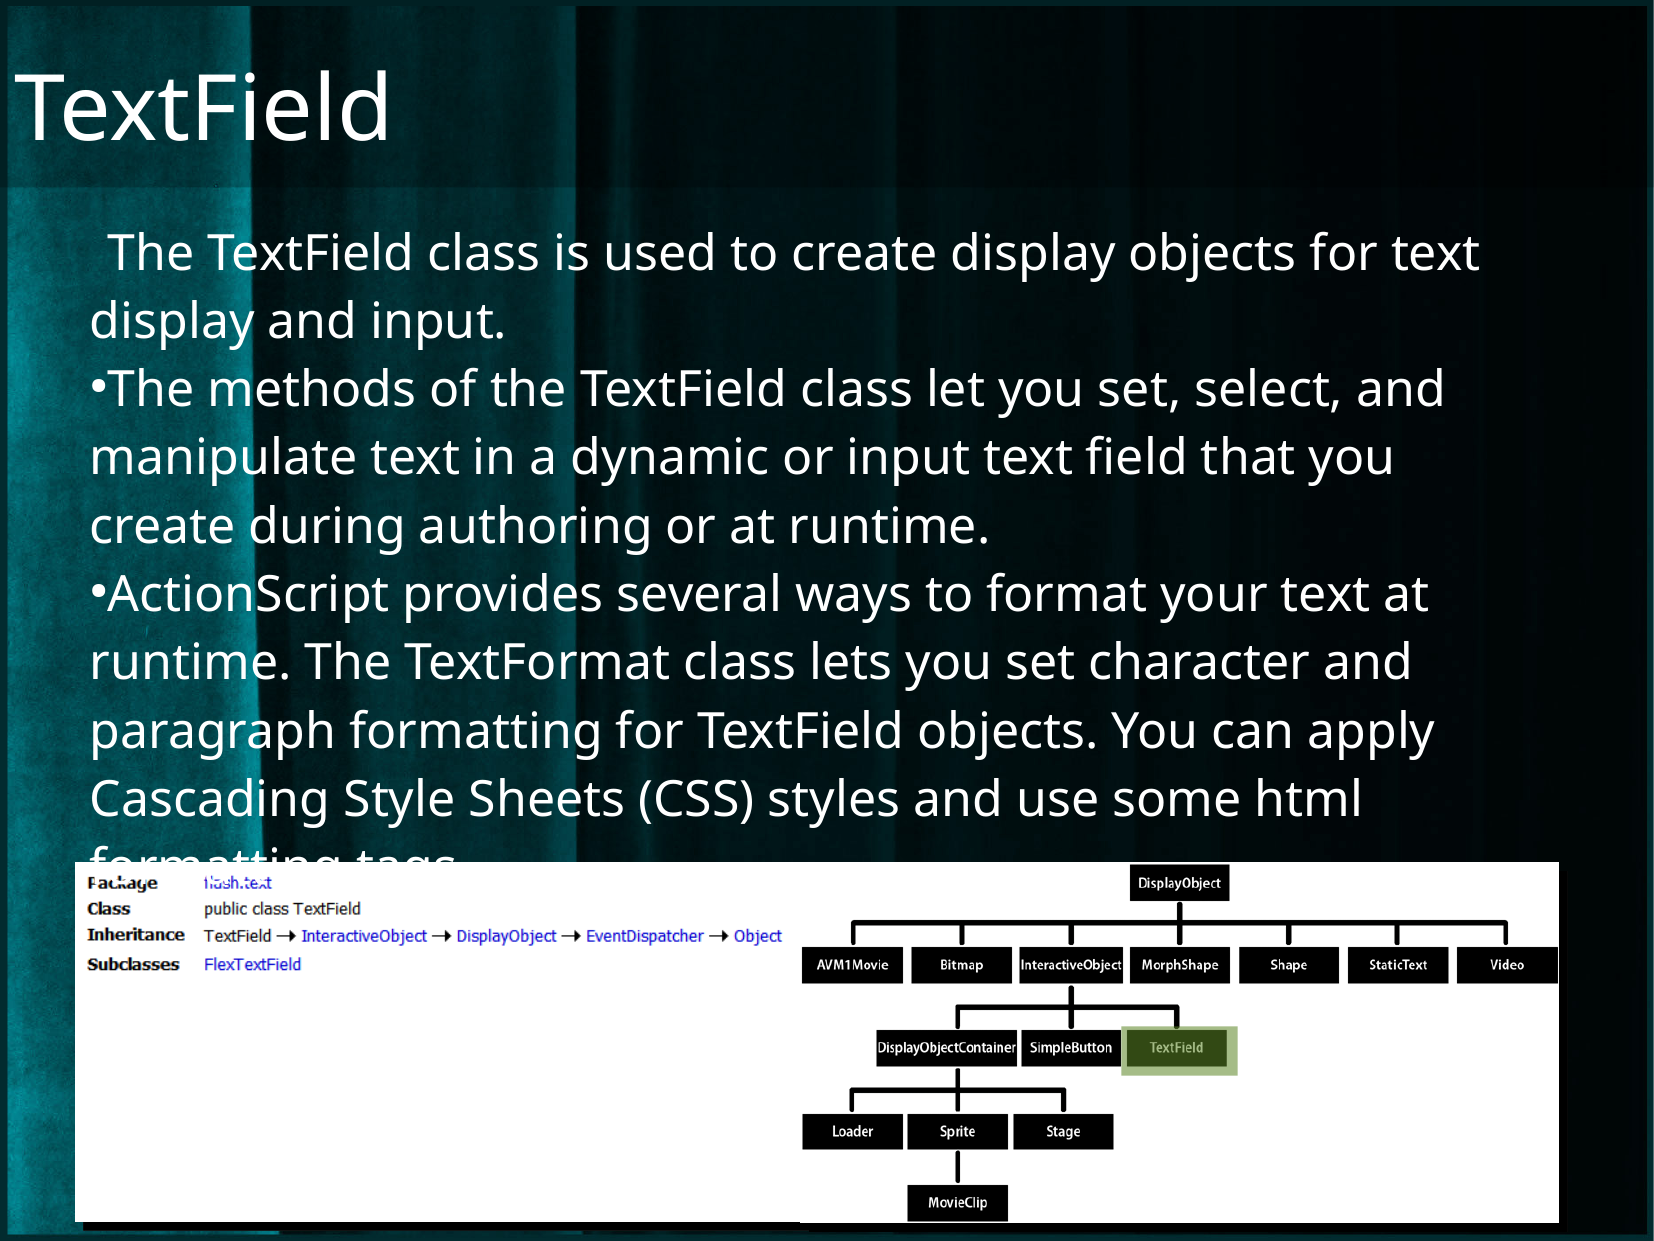

TextField
The TextField class is used to create display objects for text display and input.
The methods of the TextField class let you set, select, and manipulate text in a dynamic or input text field that you create during authoring or at runtime.
ActionScript provides several ways to format your text at runtime. The TextFormat class lets you set character and paragraph formatting for TextField objects. You can apply Cascading Style Sheets (CSS) styles and use some html formatting tags.